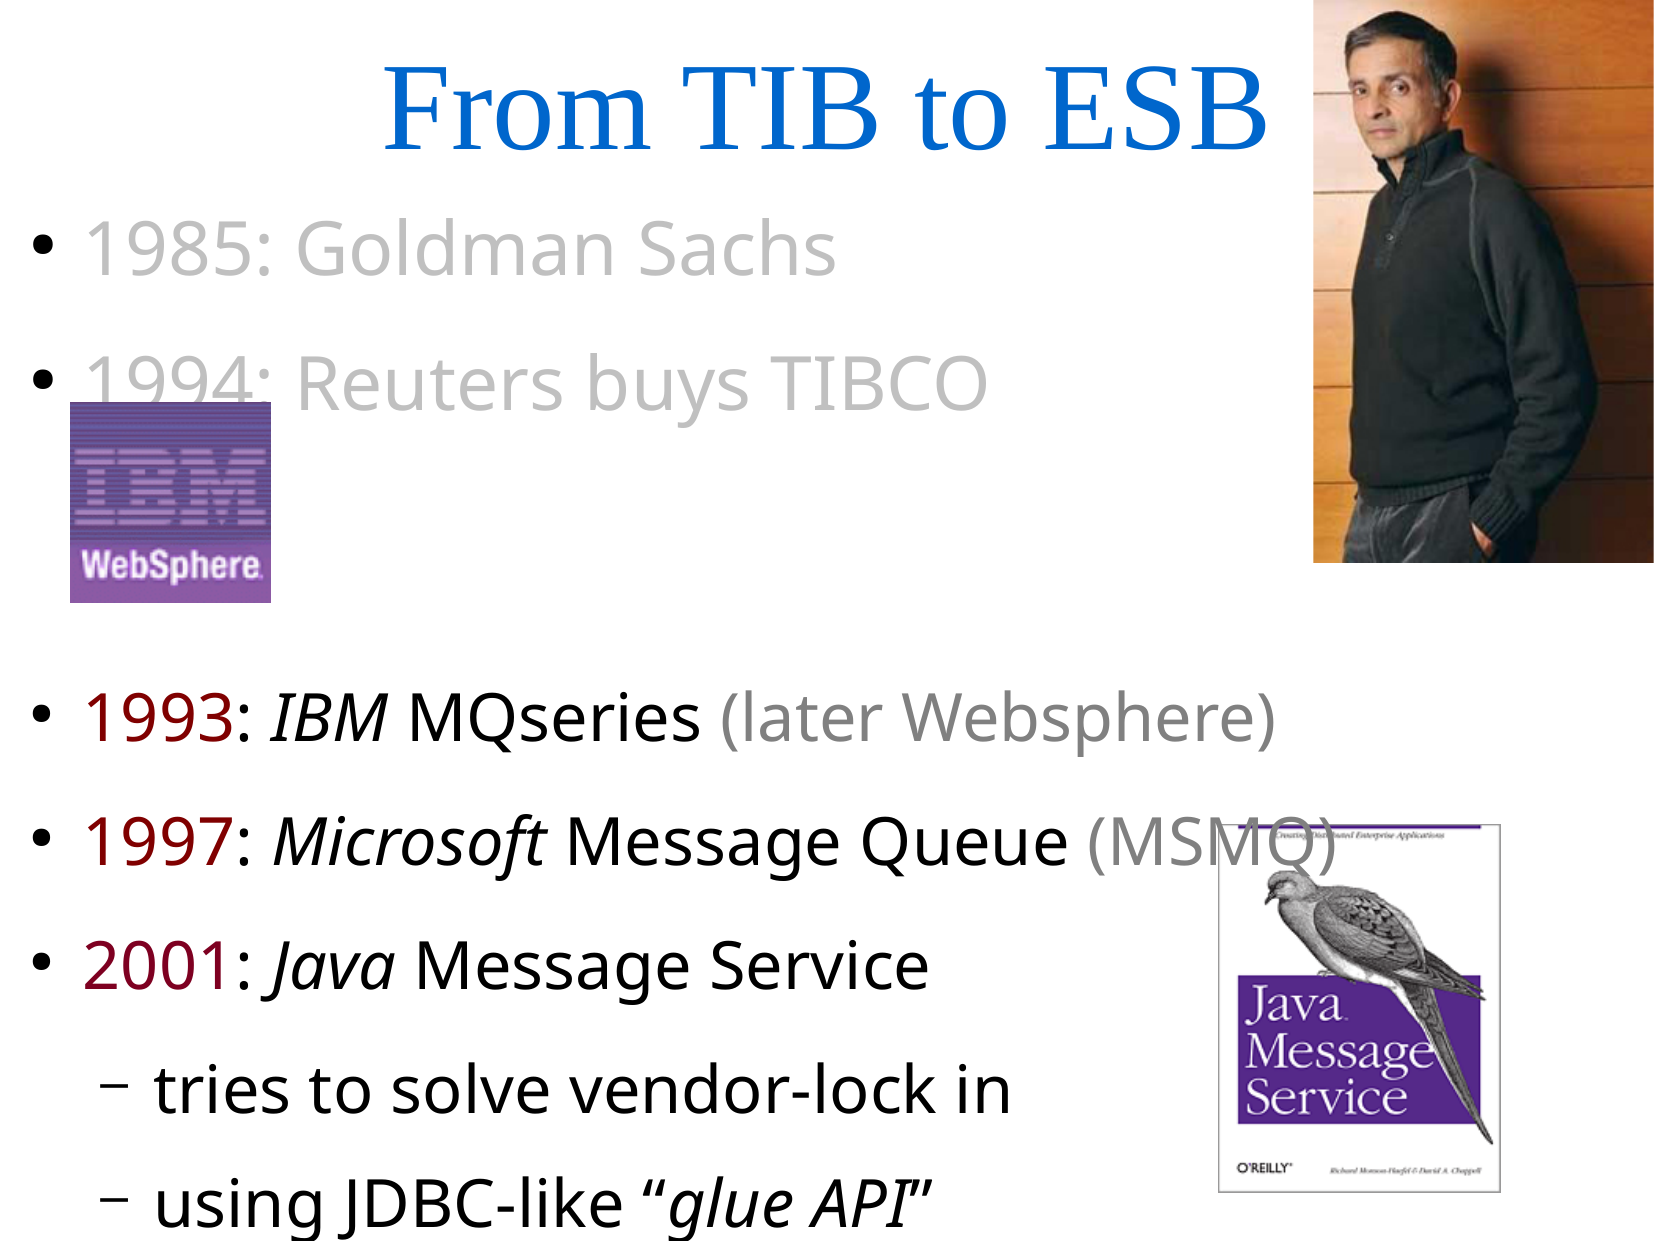

# From TIB to ESB
1985: Goldman Sachs
1994: Reuters buys TIBCO
1993: IBM MQseries (later Websphere)
1997: Microsoft Message Queue (MSMQ)
2001: Java Message Service
tries to solve vendor-lock in
using JDBC-like “glue API”
JSR-000914